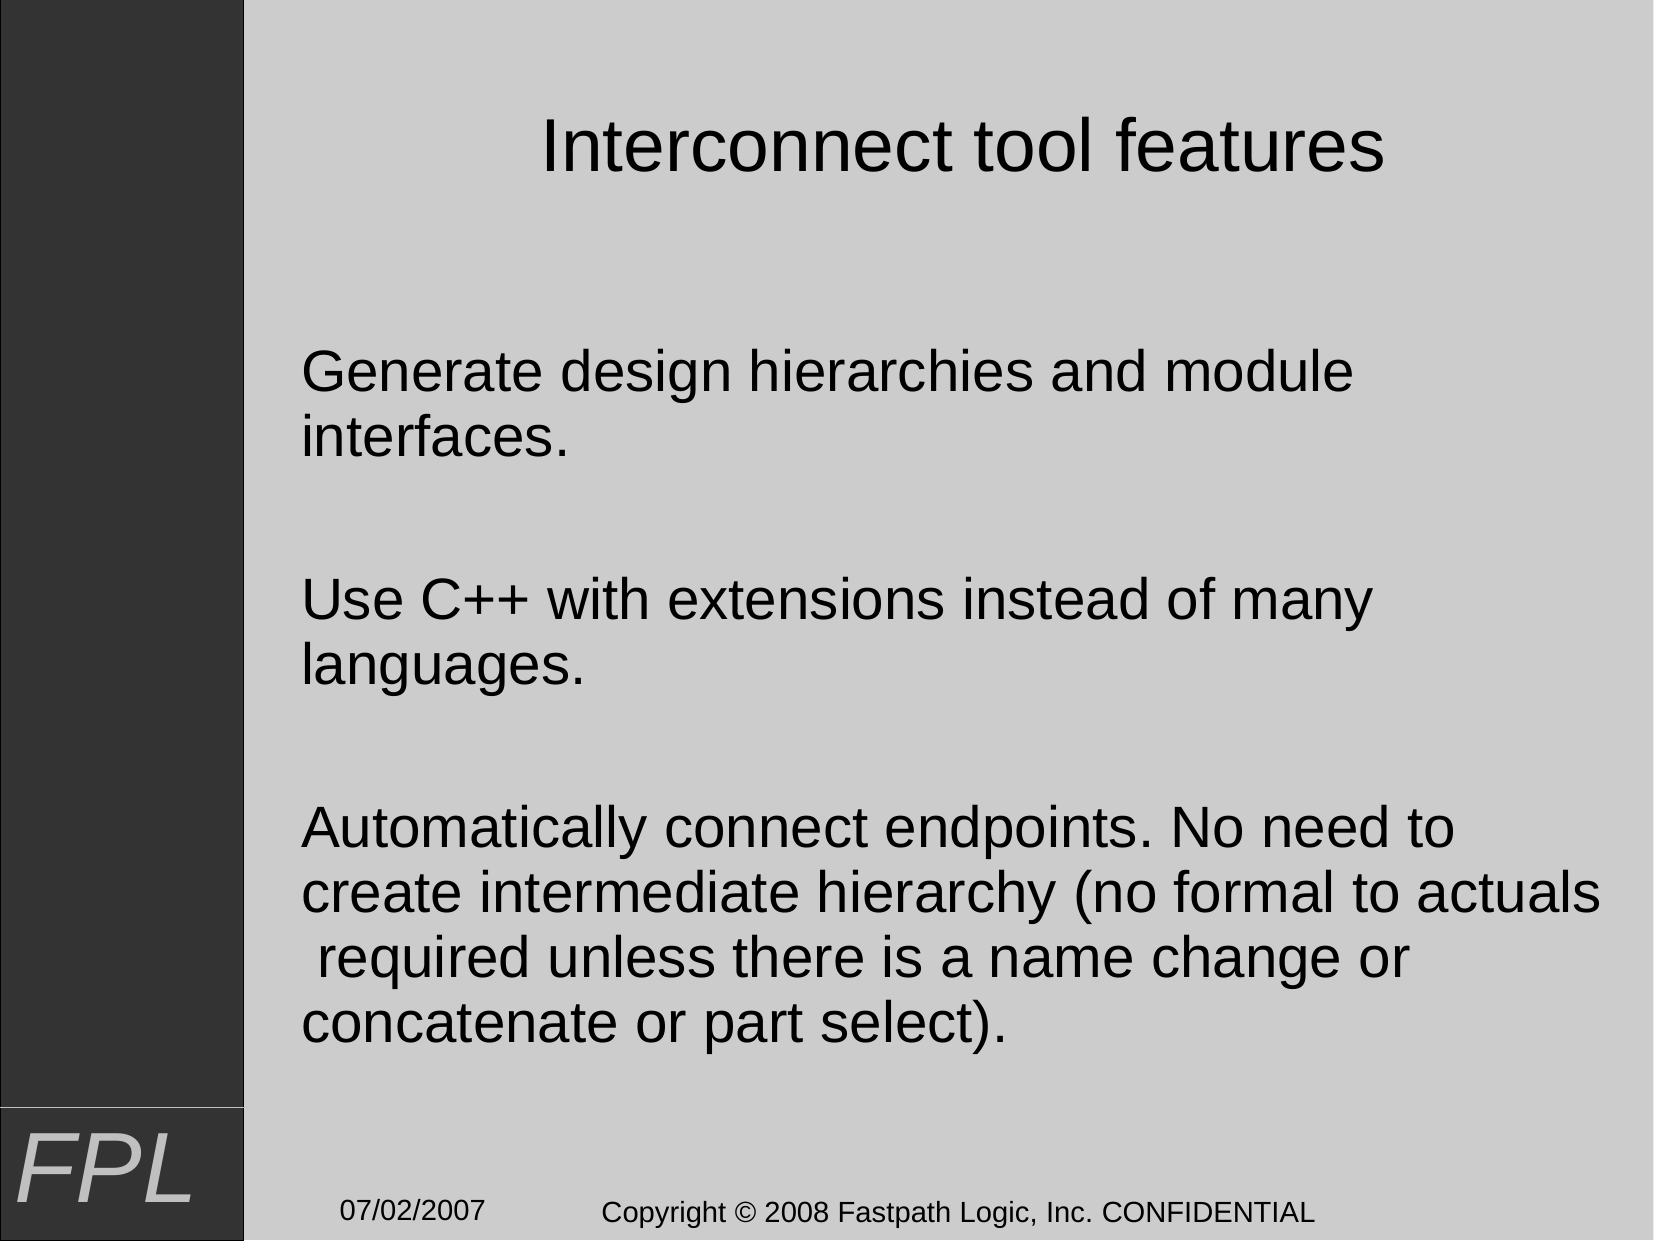

# Interconnect tool features
Generate design hierarchies and module interfaces.
Use C++ with extensions instead of many languages.
Automatically connect endpoints. No need to create intermediate hierarchy (no formal to actuals required unless there is a name change or concatenate or part select).
07/02/2007
© 2007 FASTPATH LOGIC INC.